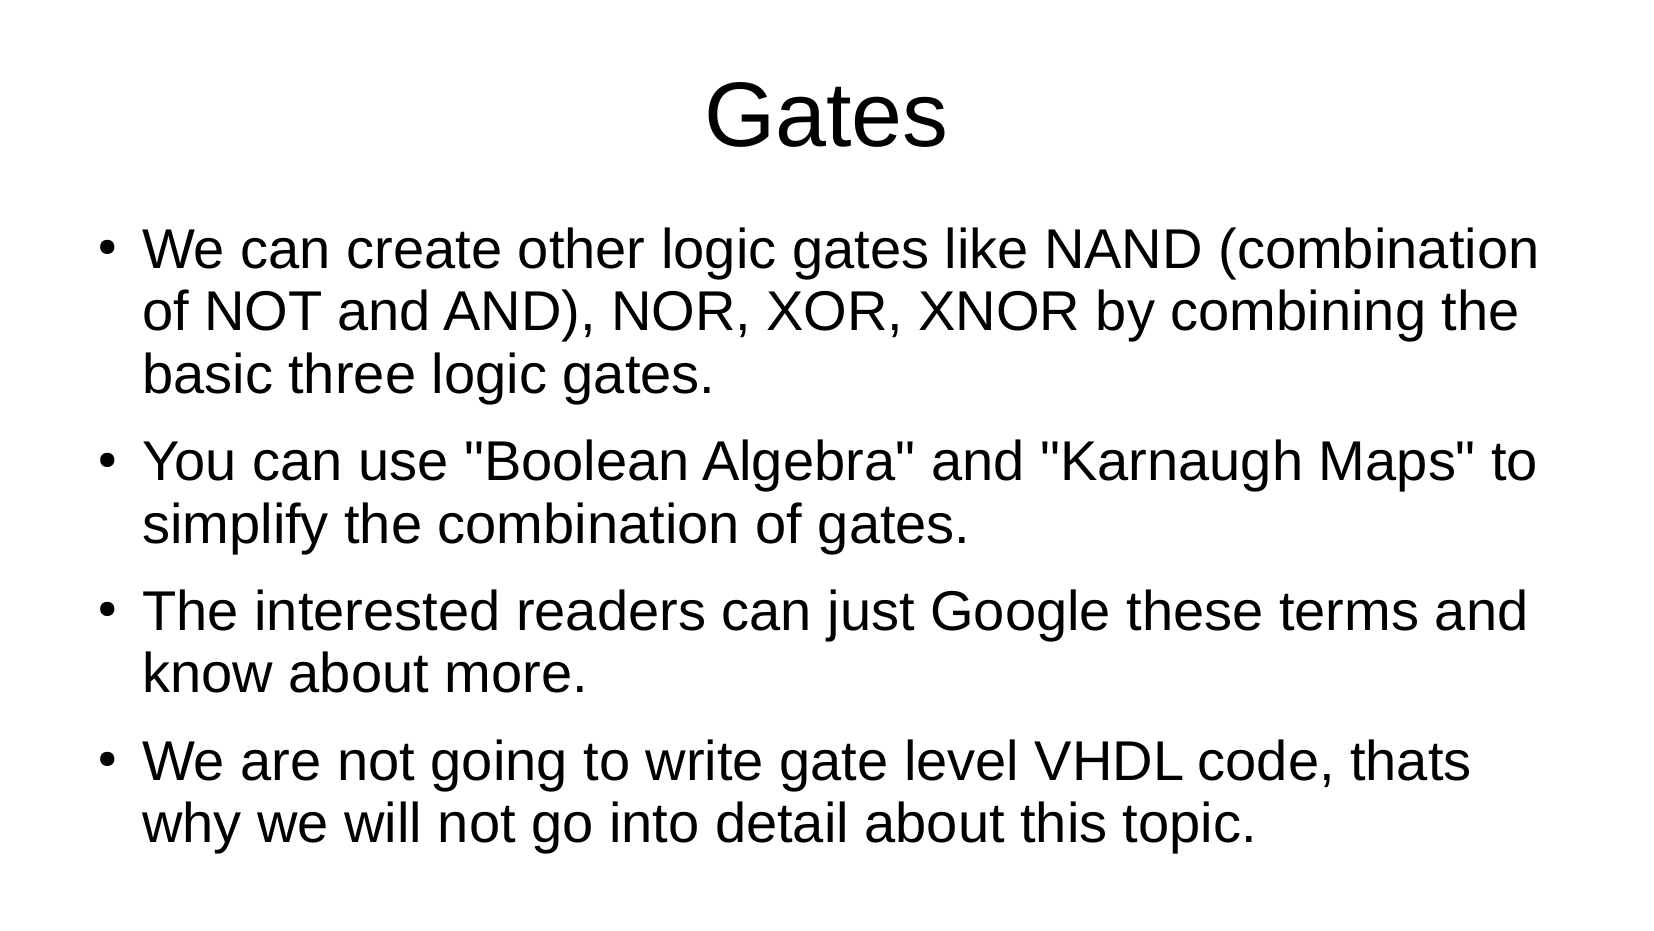

# Gates
We can create other logic gates like NAND (combination of NOT and AND), NOR, XOR, XNOR by combining the basic three logic gates.
You can use "Boolean Algebra" and "Karnaugh Maps" to simplify the combination of gates.
The interested readers can just Google these terms and know about more.
We are not going to write gate level VHDL code, thats why we will not go into detail about this topic.